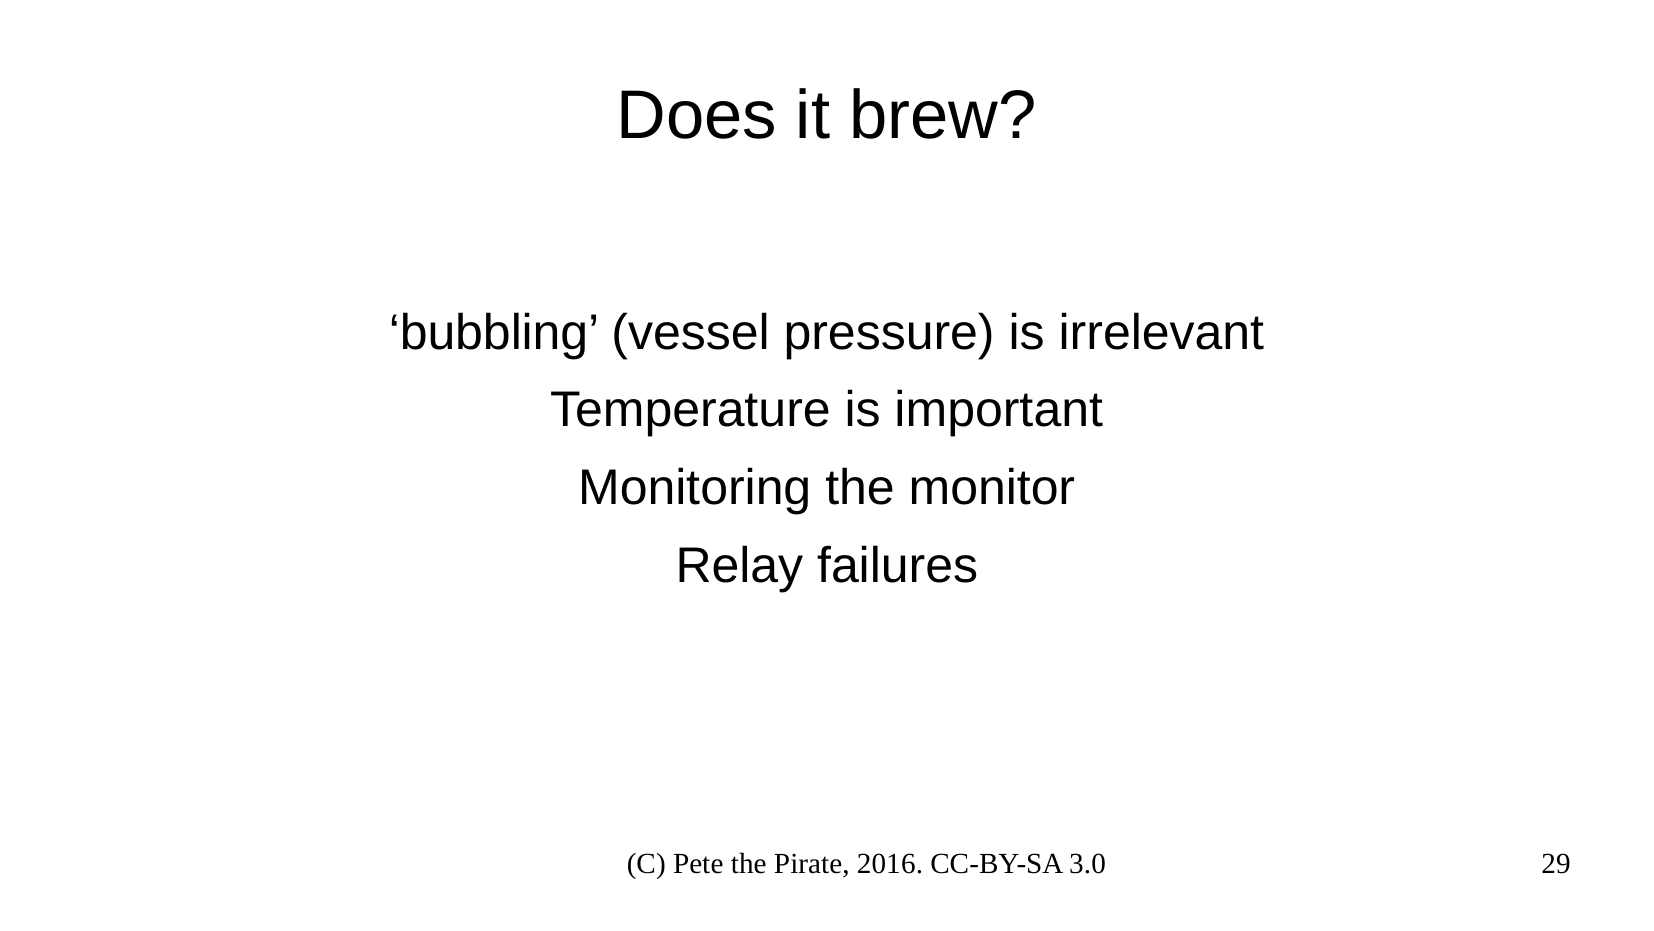

# Does it brew?
‘bubbling’ (vessel pressure) is irrelevant
Temperature is important
Monitoring the monitor
Relay failures
(C) Pete the Pirate, 2016. CC-BY-SA 3.0
29